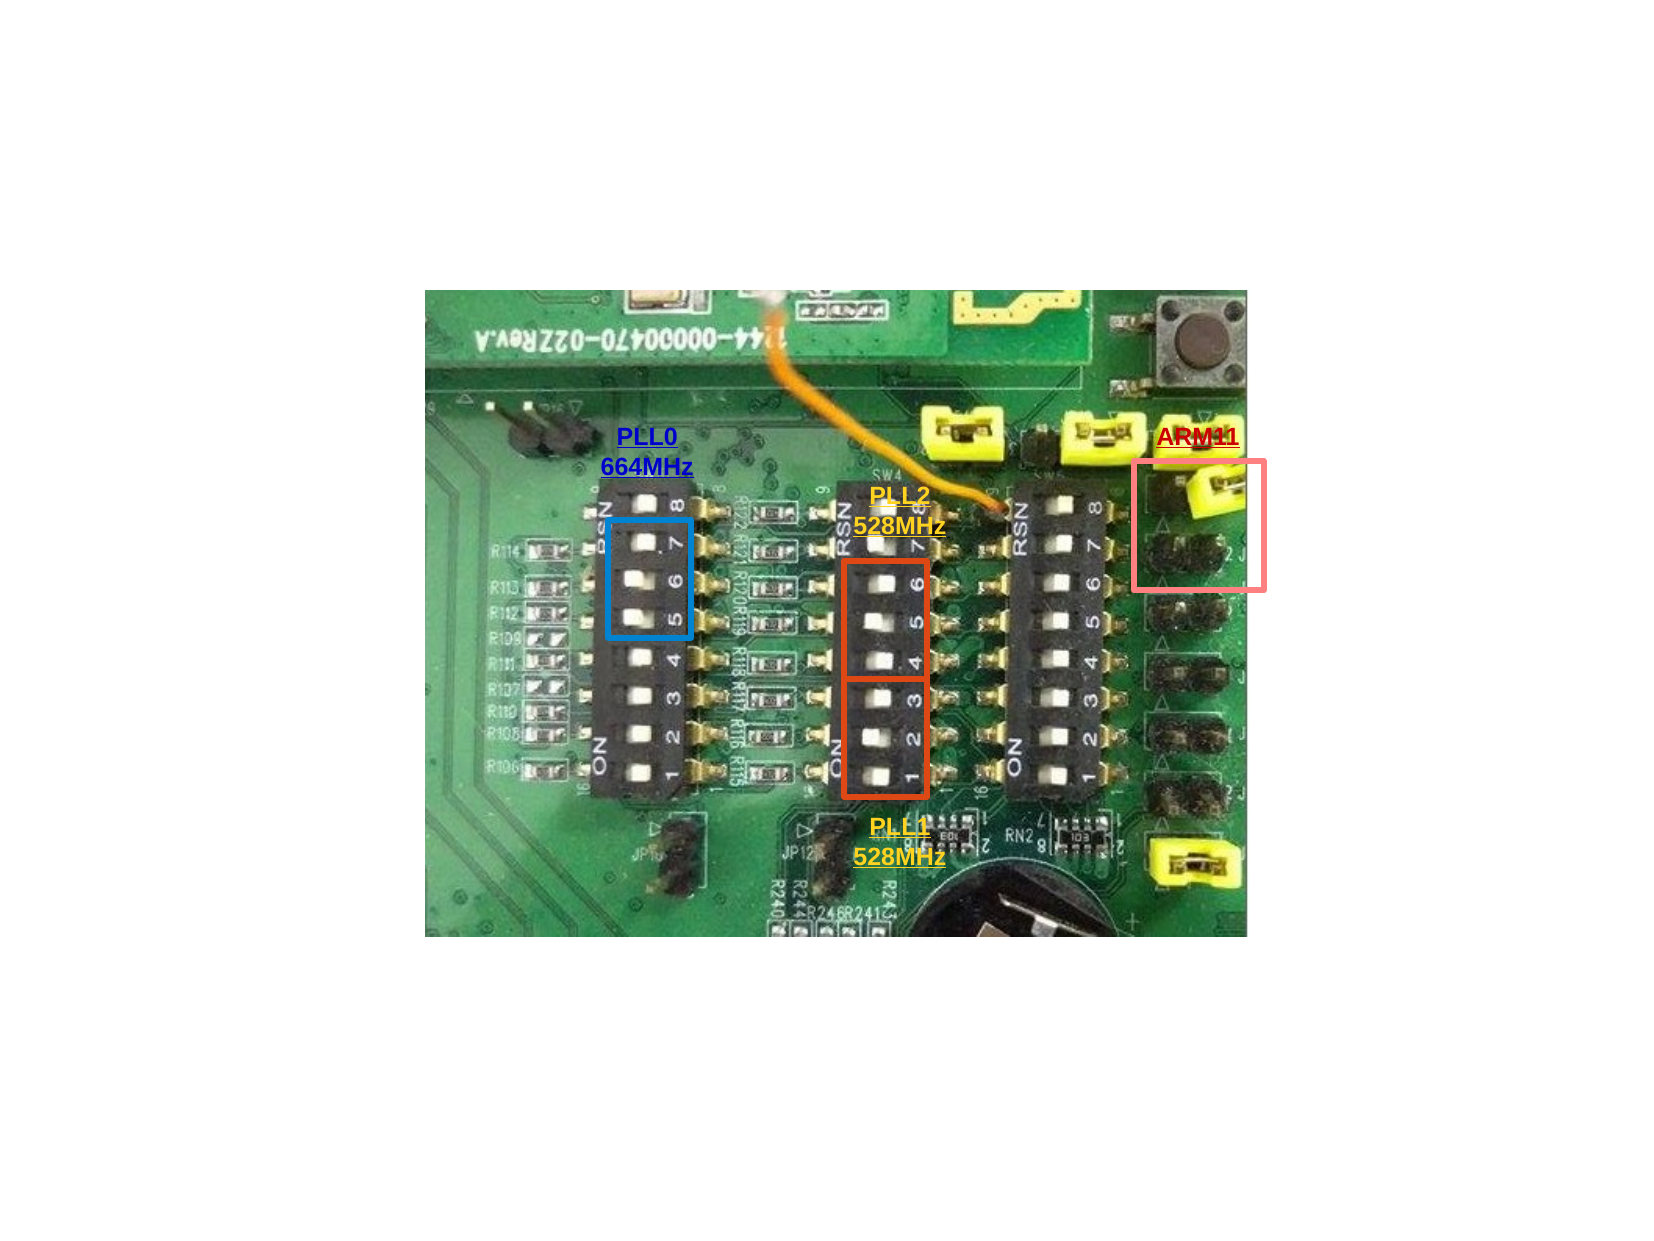

PLL0
664MHz
ARM11
PLL2
528MHz
PLL1
528MHz